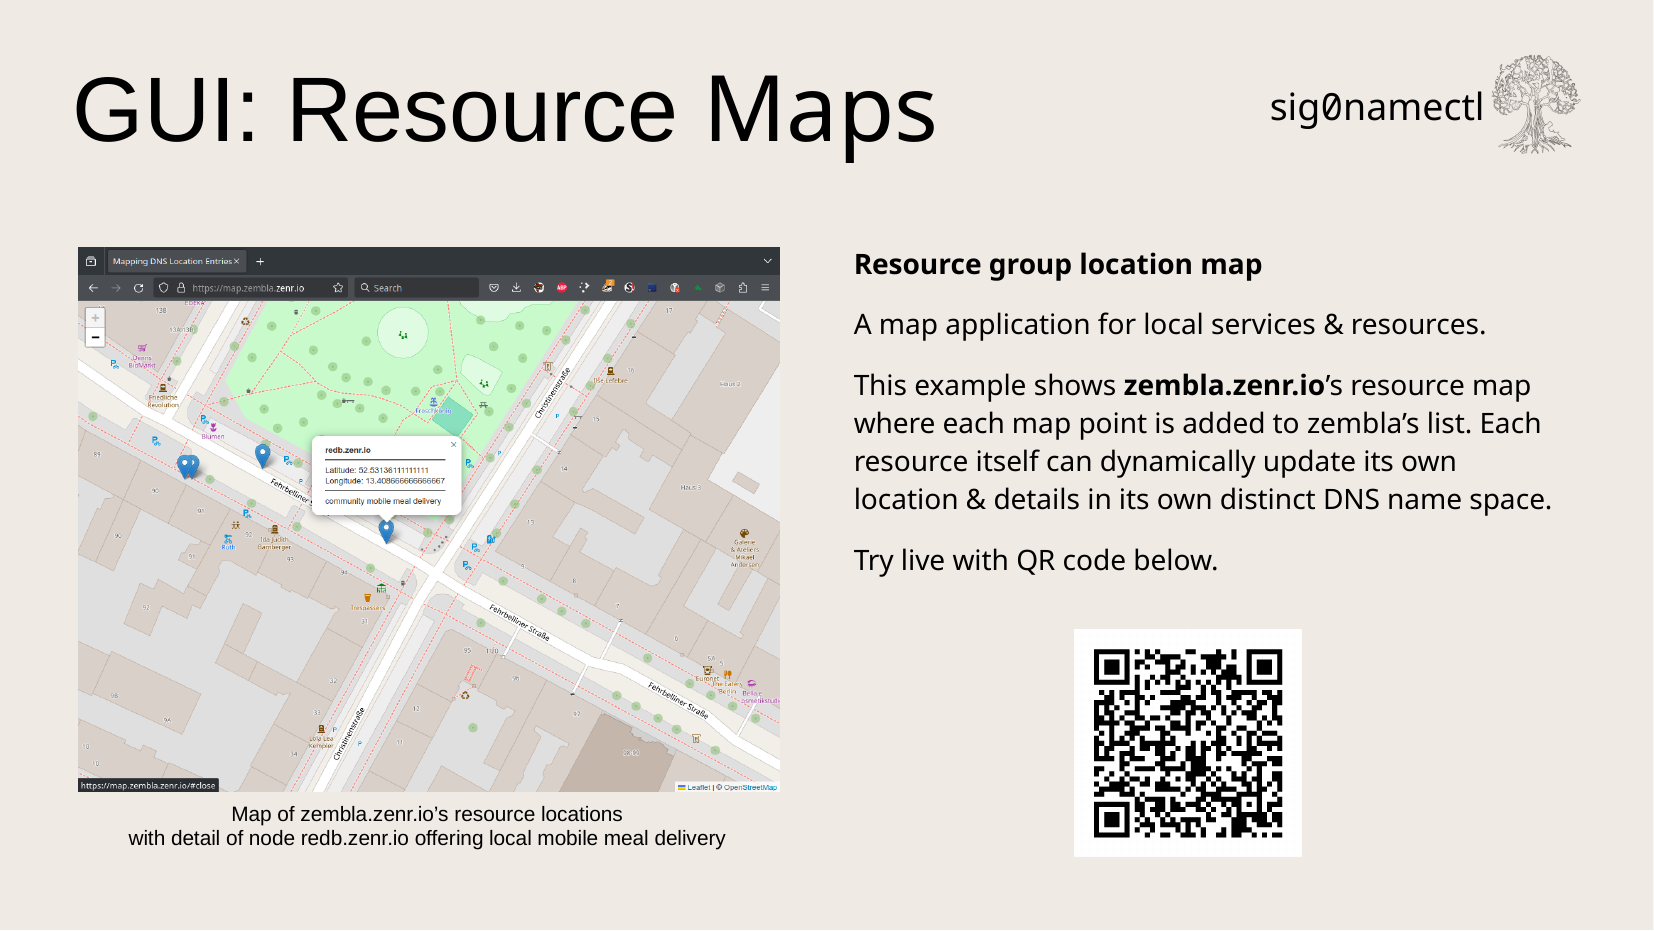

GUI: Resource Maps
sig0namectl
# Resource group location map
A map application for local services & resources.
This example shows zembla.zenr.io’s resource map where each map point is added to zembla’s list. Each resource itself can dynamically update its own location & details in its own distinct DNS name space.
Try live with QR code below.
Map of zembla.zenr.io’s resource locations
with detail of node redb.zenr.io offering local mobile meal delivery